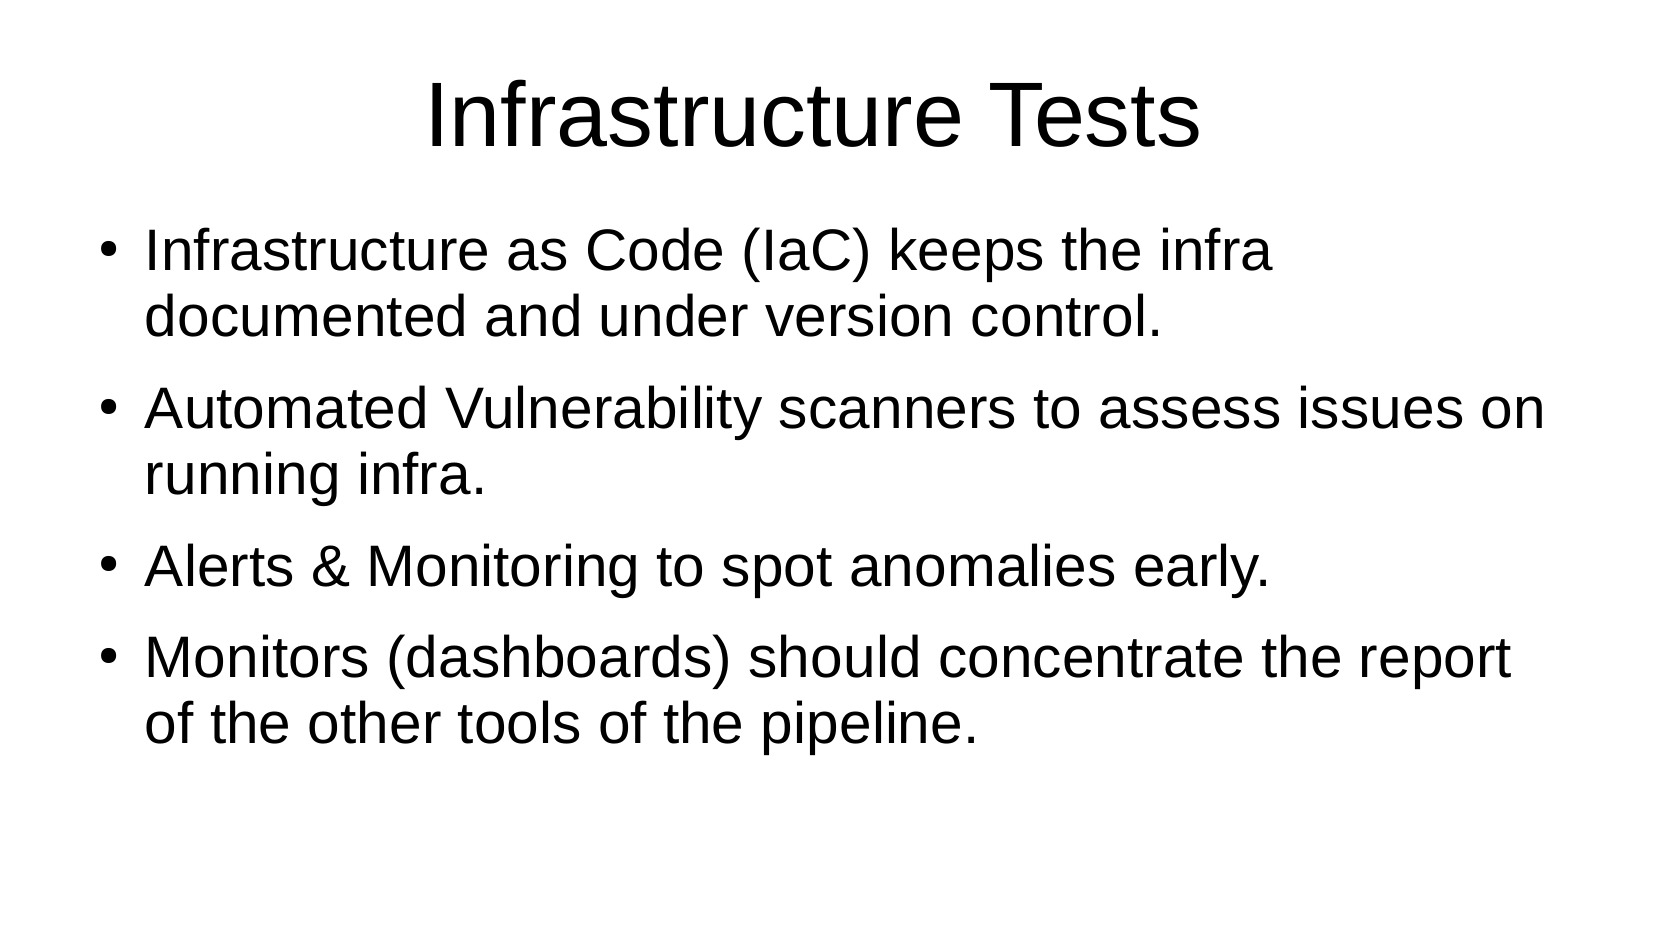

# Infrastructure Tests
Infrastructure as Code (IaC) keeps the infra documented and under version control.
Automated Vulnerability scanners to assess issues on running infra.
Alerts & Monitoring to spot anomalies early.
Monitors (dashboards) should concentrate the report of the other tools of the pipeline.